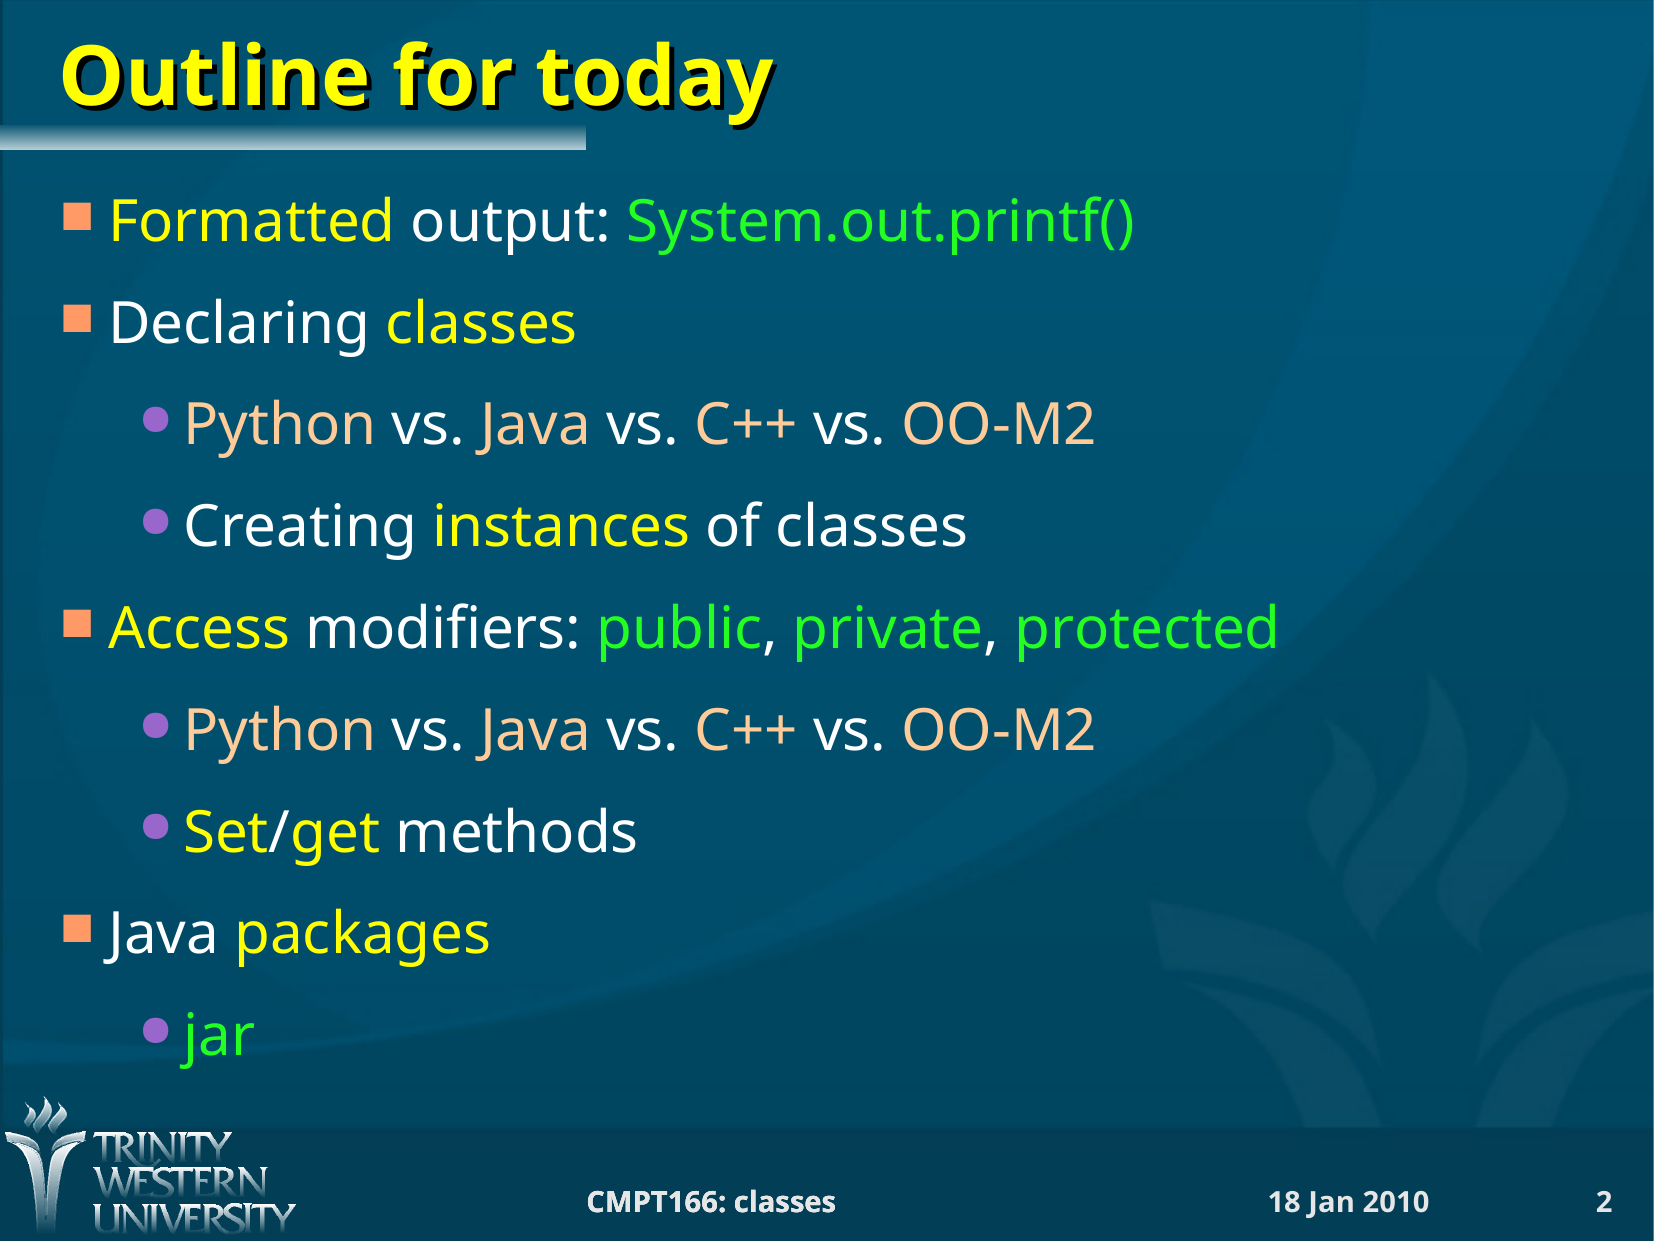

# Outline for today
Formatted output: System.out.printf()
Declaring classes
Python vs. Java vs. C++ vs. OO-M2
Creating instances of classes
Access modifiers: public, private, protected
Python vs. Java vs. C++ vs. OO-M2
Set/get methods
Java packages
jar
CMPT166: classes
18 Jan 2010
2